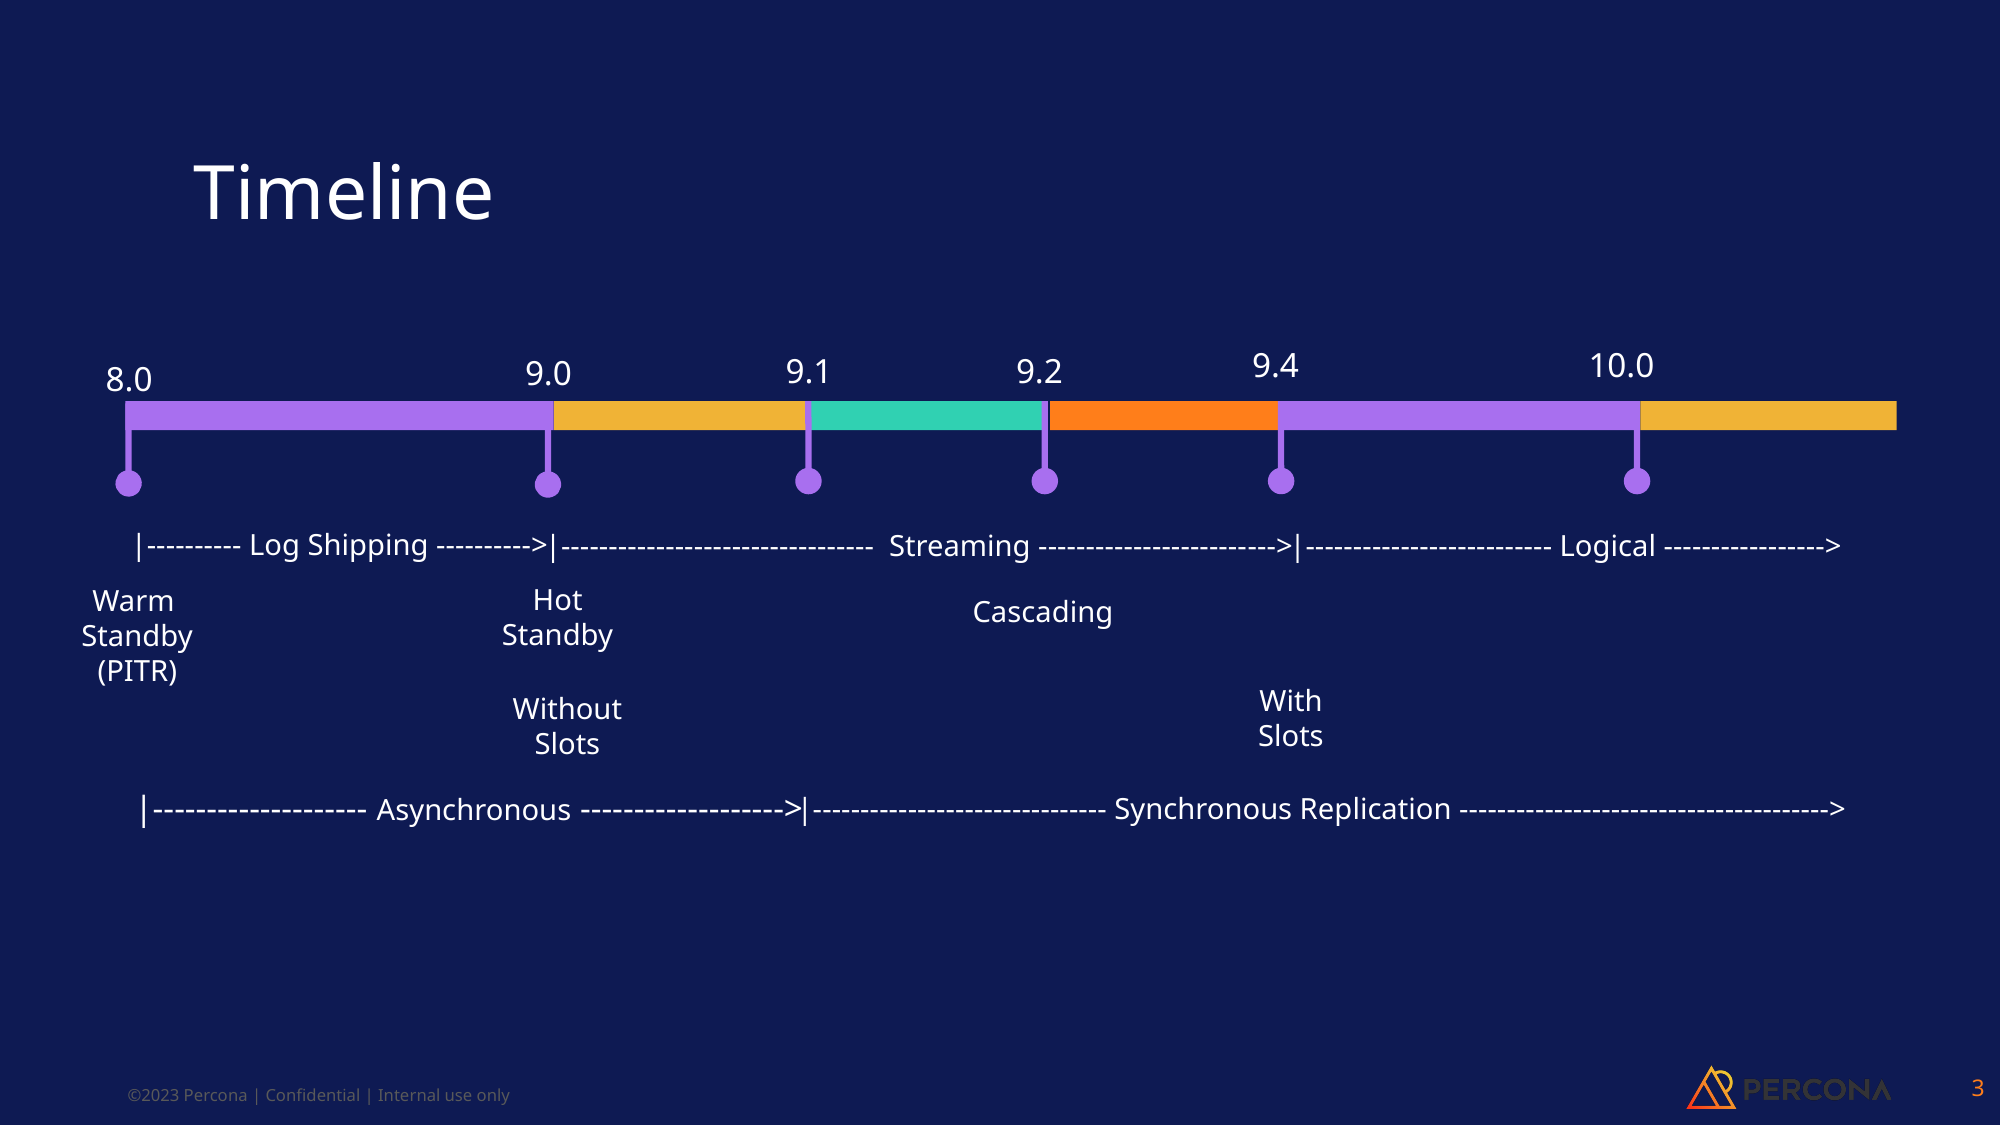

Timeline
9.4
10.0
9.1
9.2
9.0
8.0
|---------- Log Shipping ---------->
|--------------------------------- Streaming ------------------------->
|-------------------------- Logical ----------------->
Hot
Standby
Warm
Standby (PITR)
Cascading
With
Slots
Without Slots
|-------------------- Asynchronous ------------------->
|------------------------------- Synchronous Replication --------------------------------------->